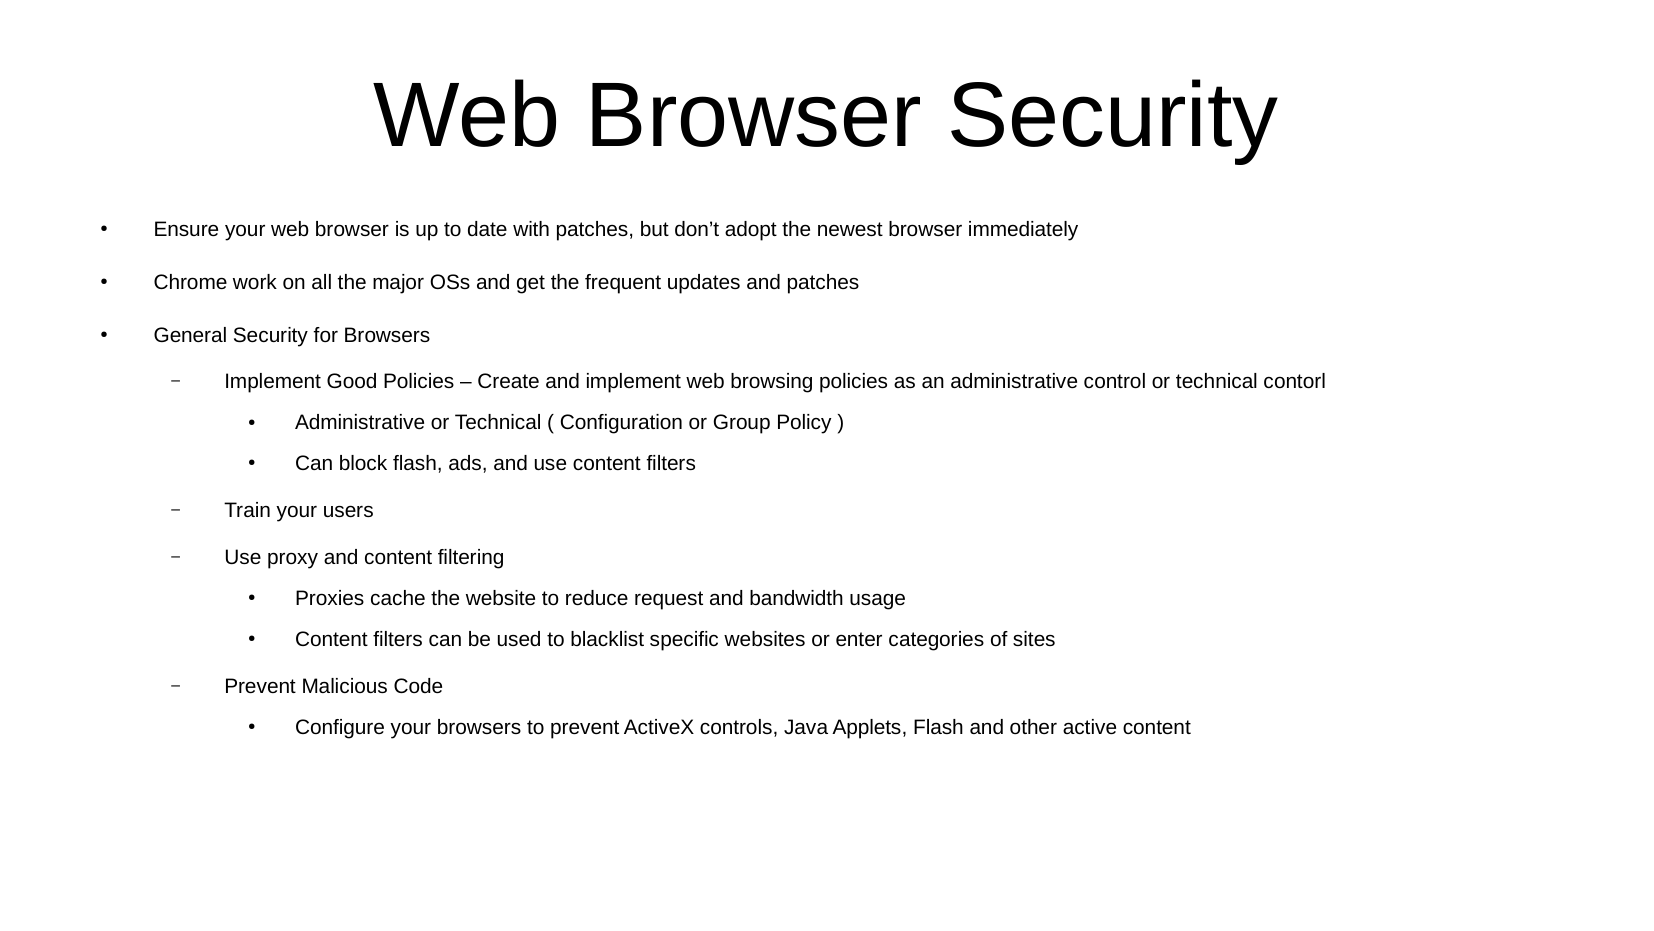

# Web Browser Security
Ensure your web browser is up to date with patches, but don’t adopt the newest browser immediately
Chrome work on all the major OSs and get the frequent updates and patches
General Security for Browsers
Implement Good Policies – Create and implement web browsing policies as an administrative control or technical contorl
Administrative or Technical ( Configuration or Group Policy )
Can block flash, ads, and use content filters
Train your users
Use proxy and content filtering
Proxies cache the website to reduce request and bandwidth usage
Content filters can be used to blacklist specific websites or enter categories of sites
Prevent Malicious Code
Configure your browsers to prevent ActiveX controls, Java Applets, Flash and other active content